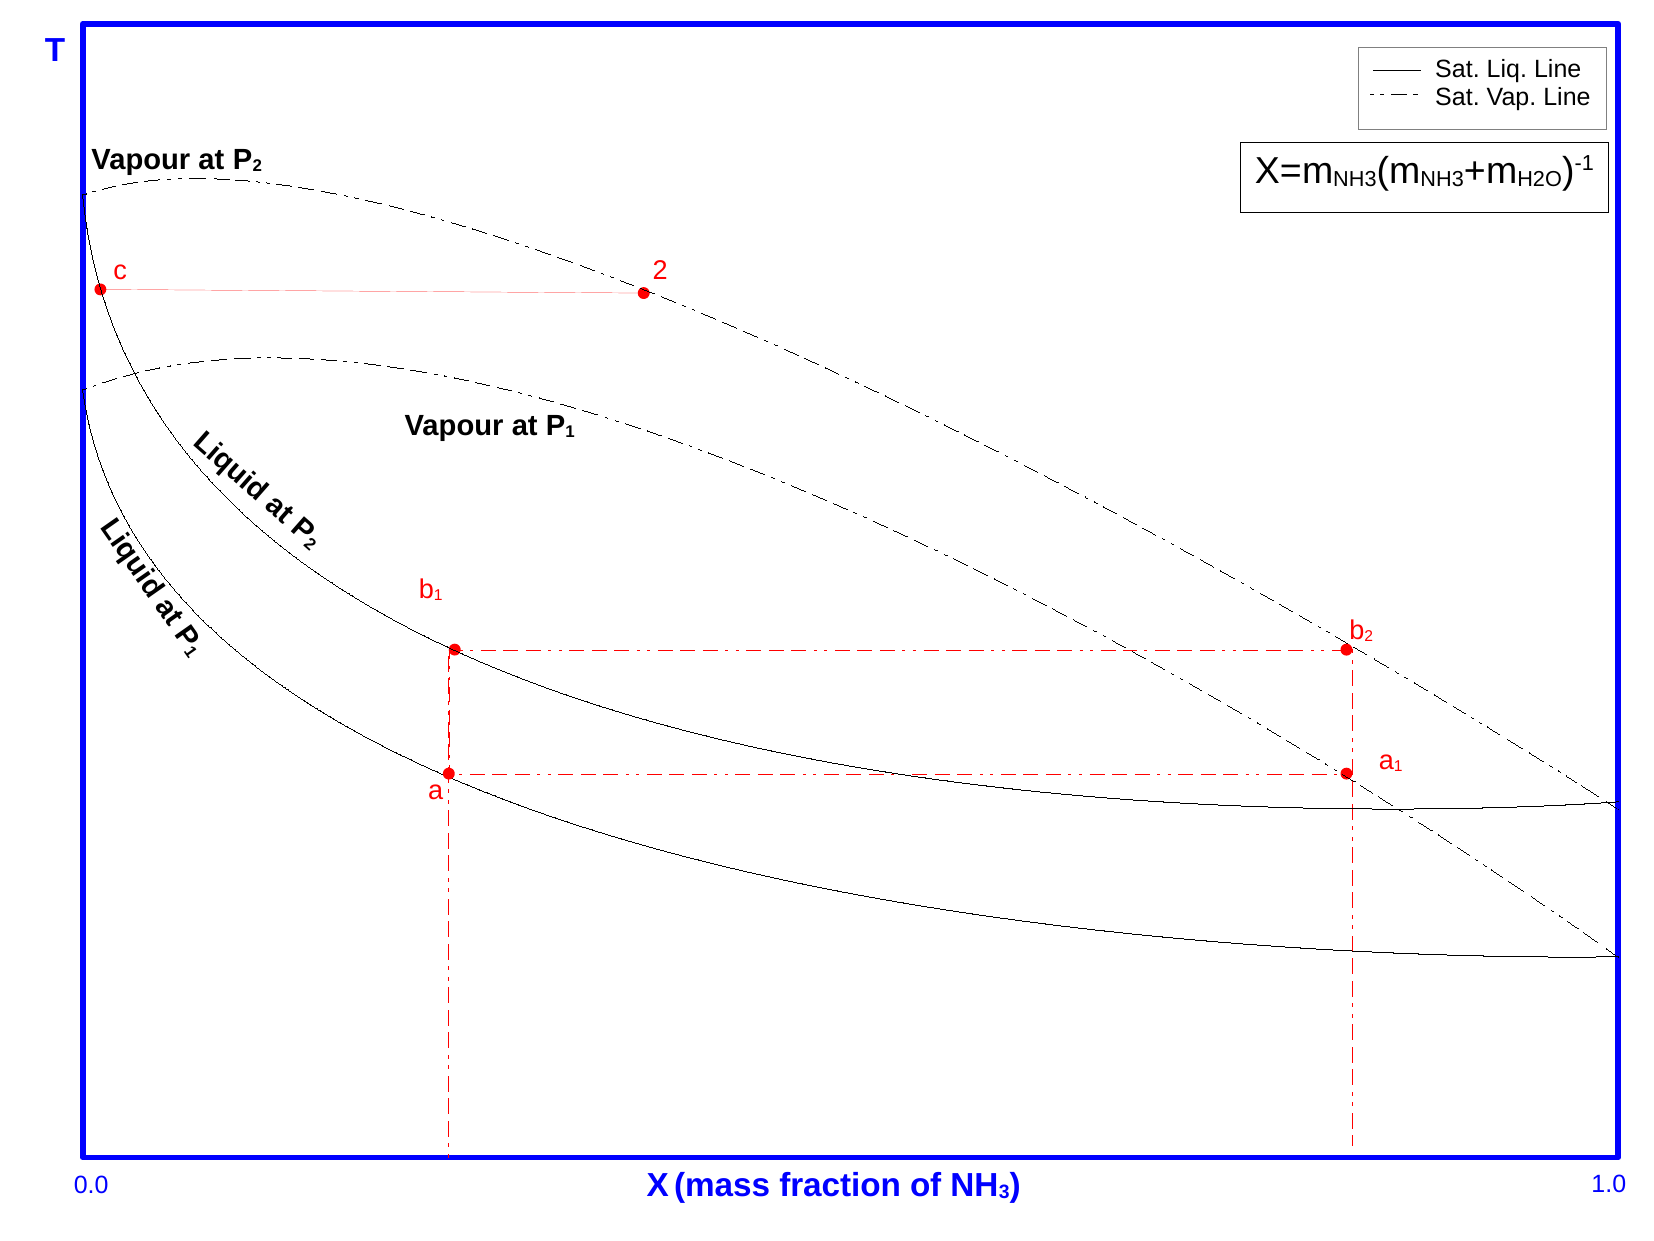

T
Sat. Liq. Line
Sat. Vap. Line
Vapour at P2
X=mNH3(mNH3+mH2O)-1
c
2
Vapour at P1
Liquid at P2
Liquid at P1
b1
b2
a1
a
X (mass fraction of NH3)
1.0
0.0